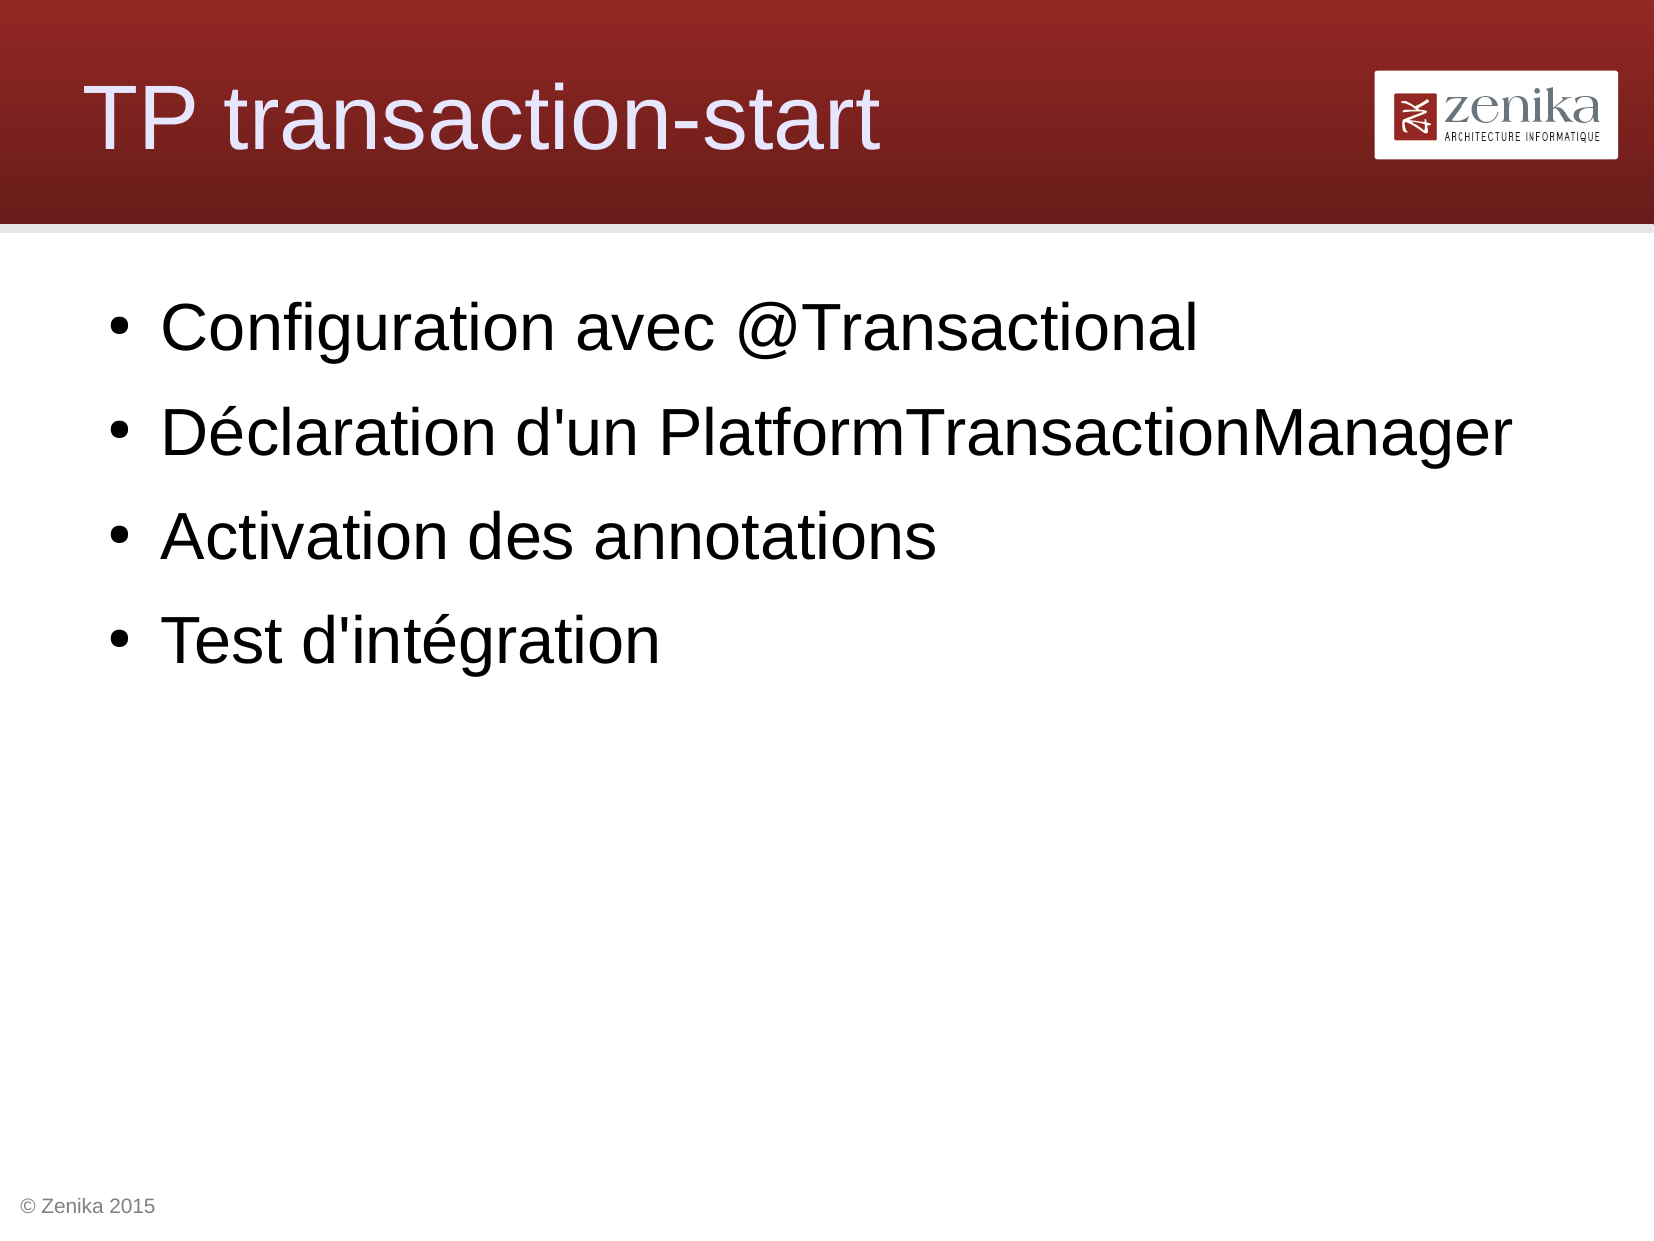

# TP transaction-start
Configuration avec @Transactional
Déclaration d'un PlatformTransactionManager
Activation des annotations
Test d'intégration